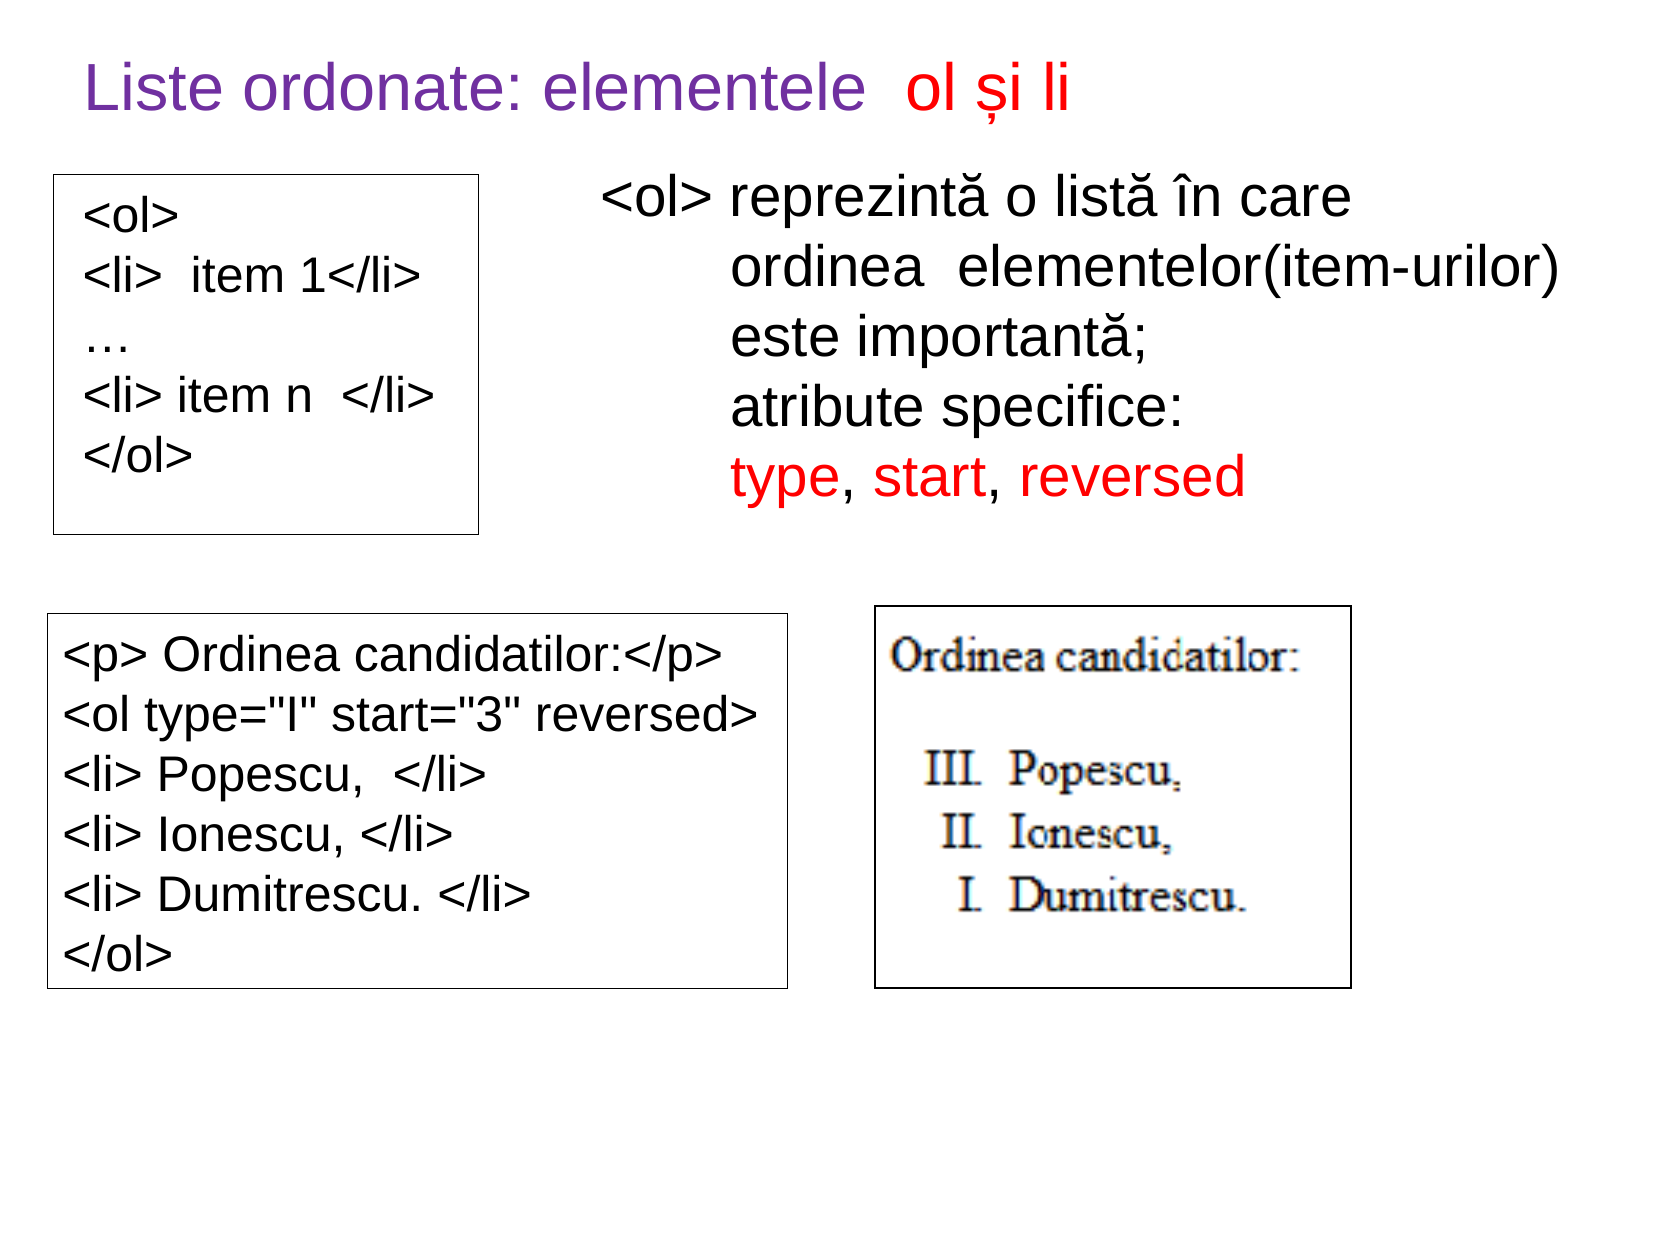

Liste ordonate: elementele ol și li
<ol> reprezintă o listă în care
 ordinea elementelor(item-urilor)
 este importantă;
 atribute specifice:
 type, start, reversed
 <ol>
 <li> item 1</li>
 …
 <li> item n </li>
 </ol>
<p> Ordinea candidatilor:</p>
<ol type="I" start="3" reversed>
<li> Popescu, </li>
<li> Ionescu, </li>
<li> Dumitrescu. </li>
</ol>